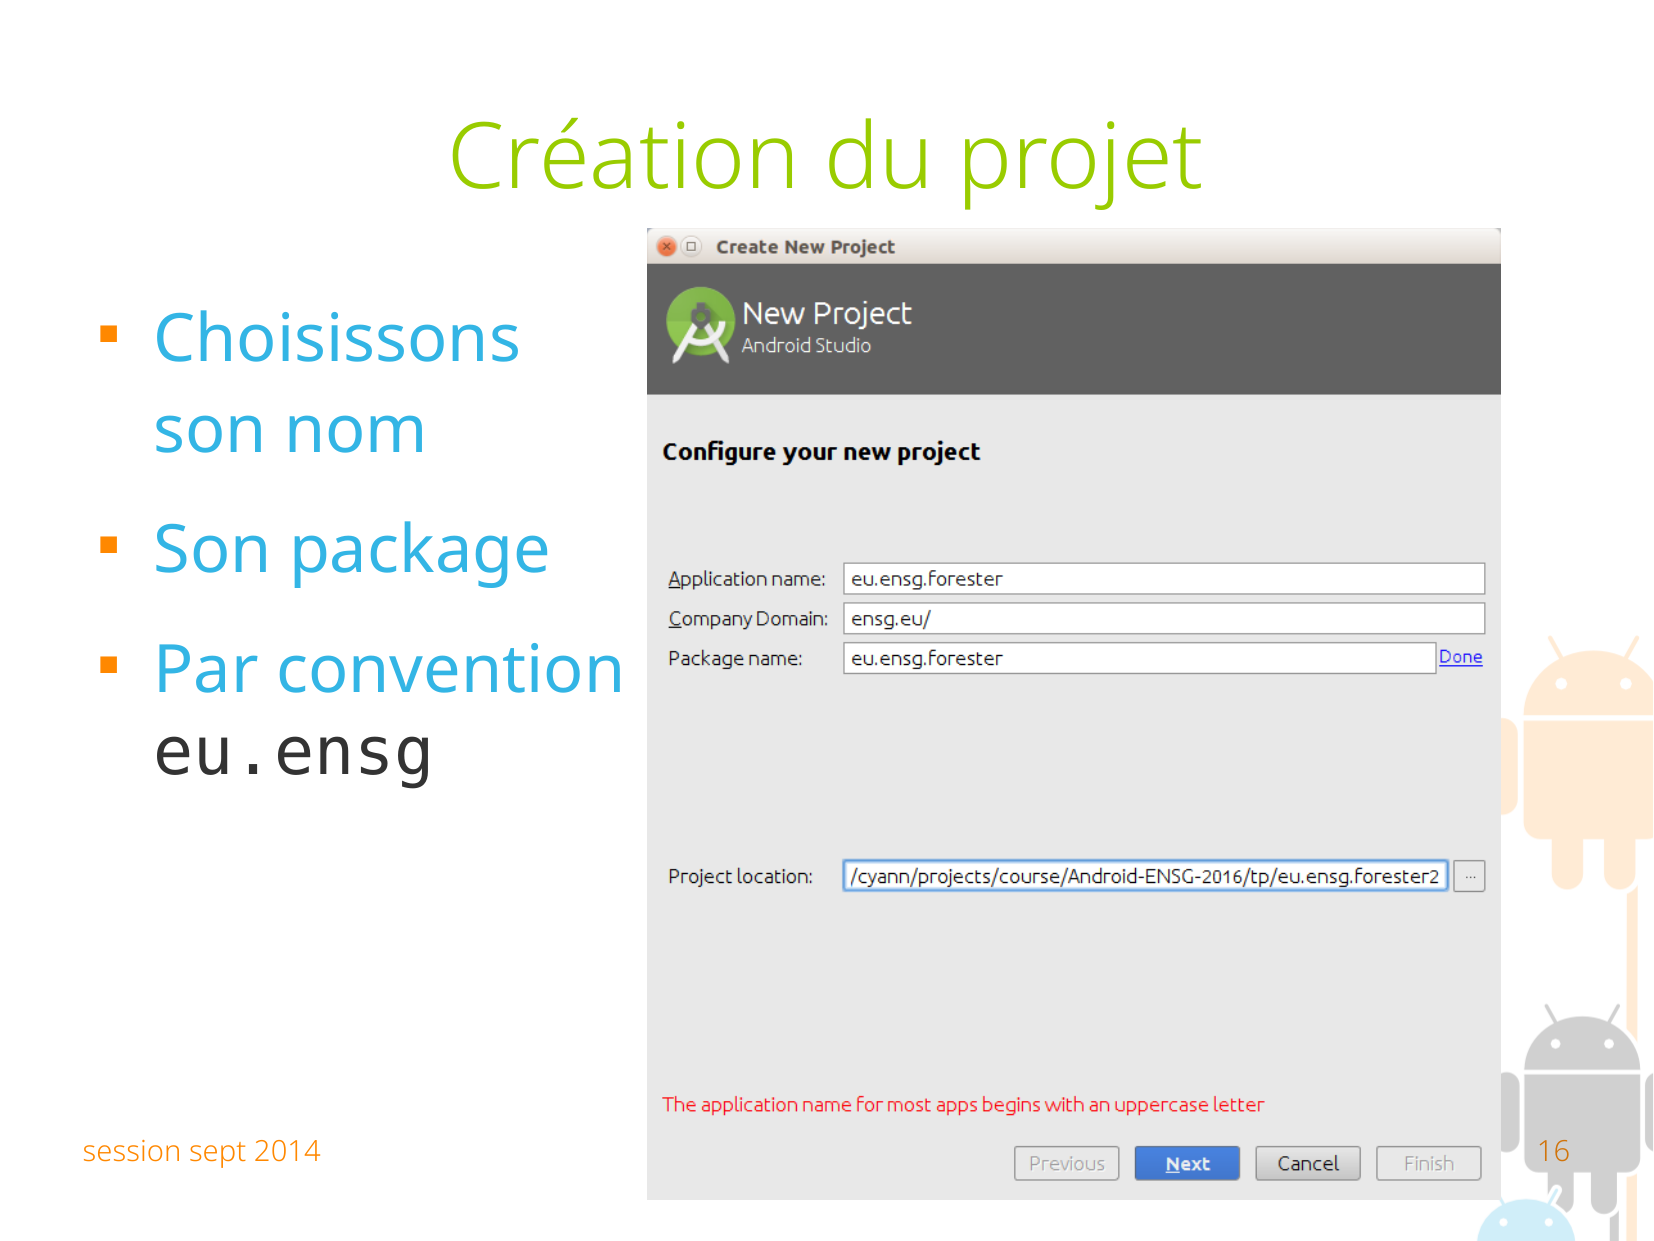

# Création du projet
Choisissons son nom
Son package
Par convention eu.ensg
session sept 2014
Yann Caron (c) 2014
16